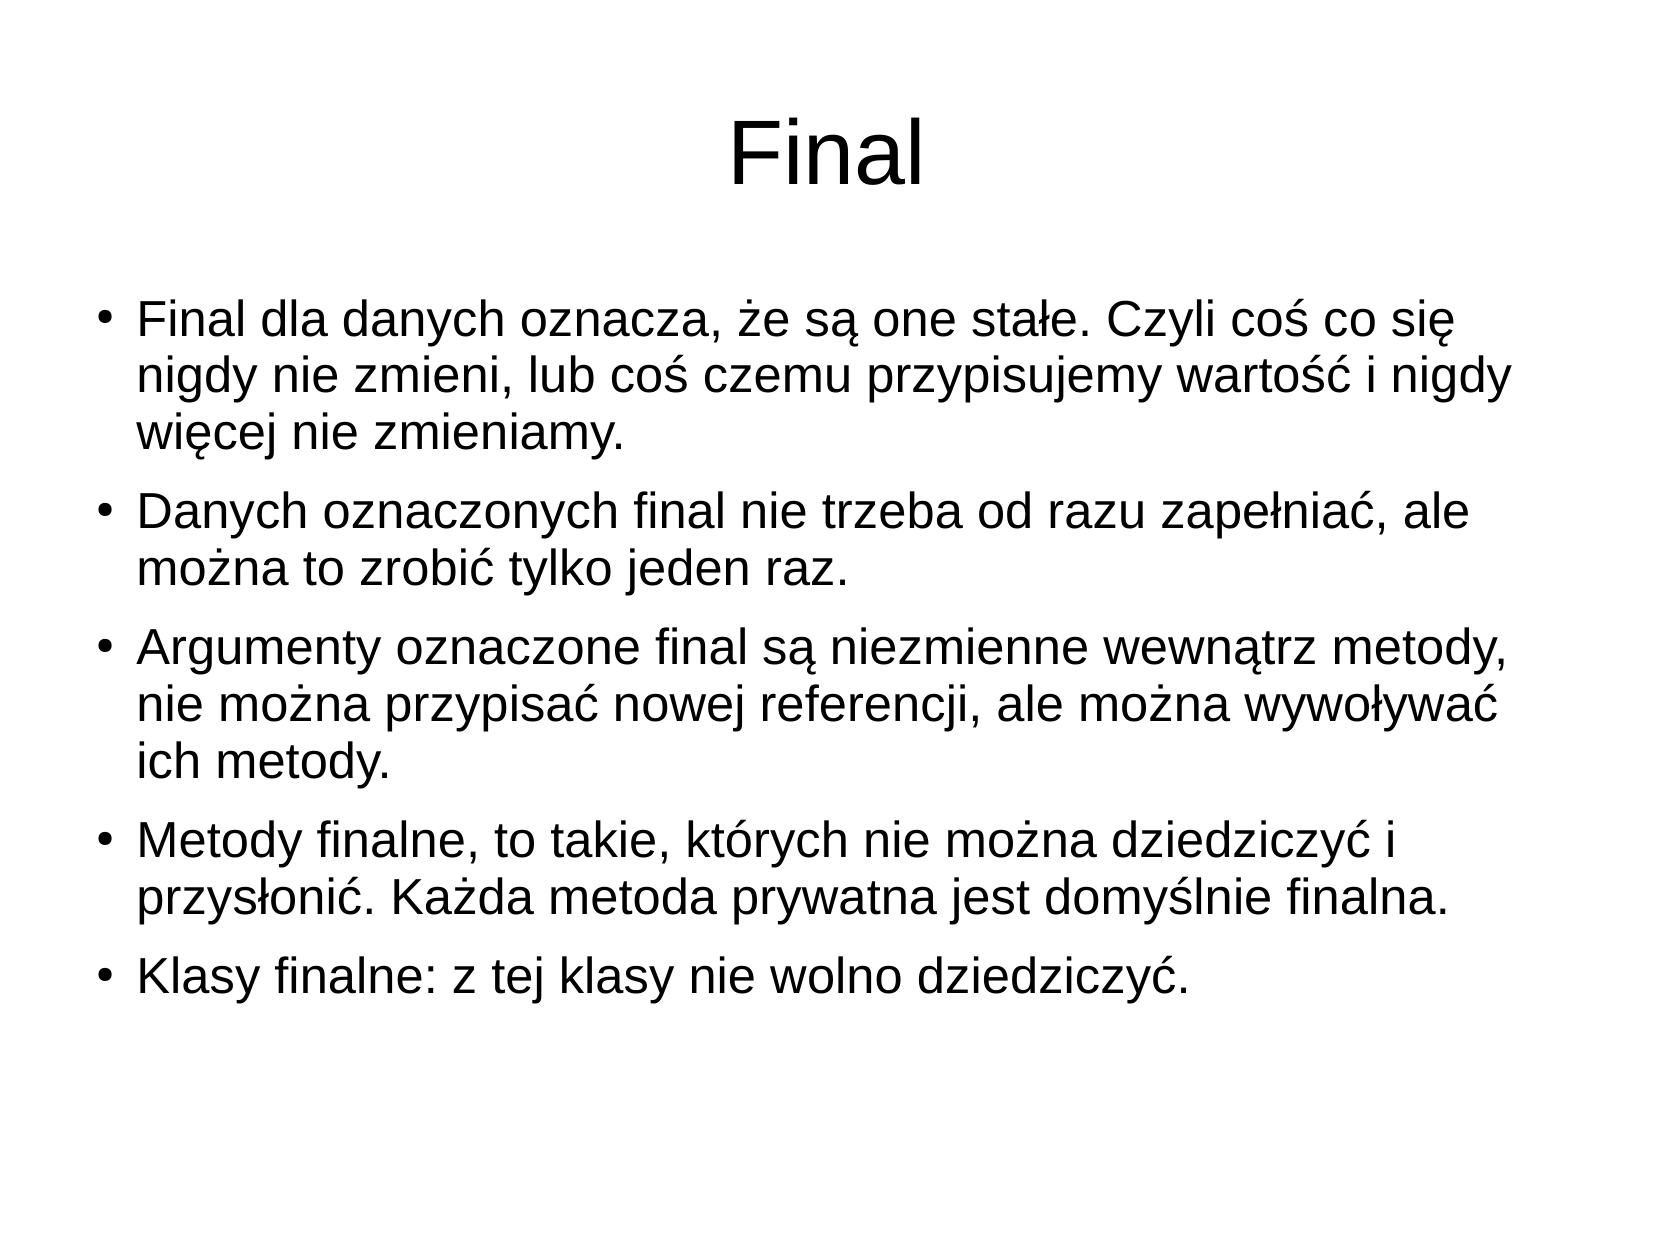

# Final
Final dla danych oznacza, że są one stałe. Czyli coś co się nigdy nie zmieni, lub coś czemu przypisujemy wartość i nigdy więcej nie zmieniamy.
Danych oznaczonych final nie trzeba od razu zapełniać, ale można to zrobić tylko jeden raz.
Argumenty oznaczone final są niezmienne wewnątrz metody, nie można przypisać nowej referencji, ale można wywoływać ich metody.
Metody finalne, to takie, których nie można dziedziczyć i przysłonić. Każda metoda prywatna jest domyślnie finalna.
Klasy finalne: z tej klasy nie wolno dziedziczyć.